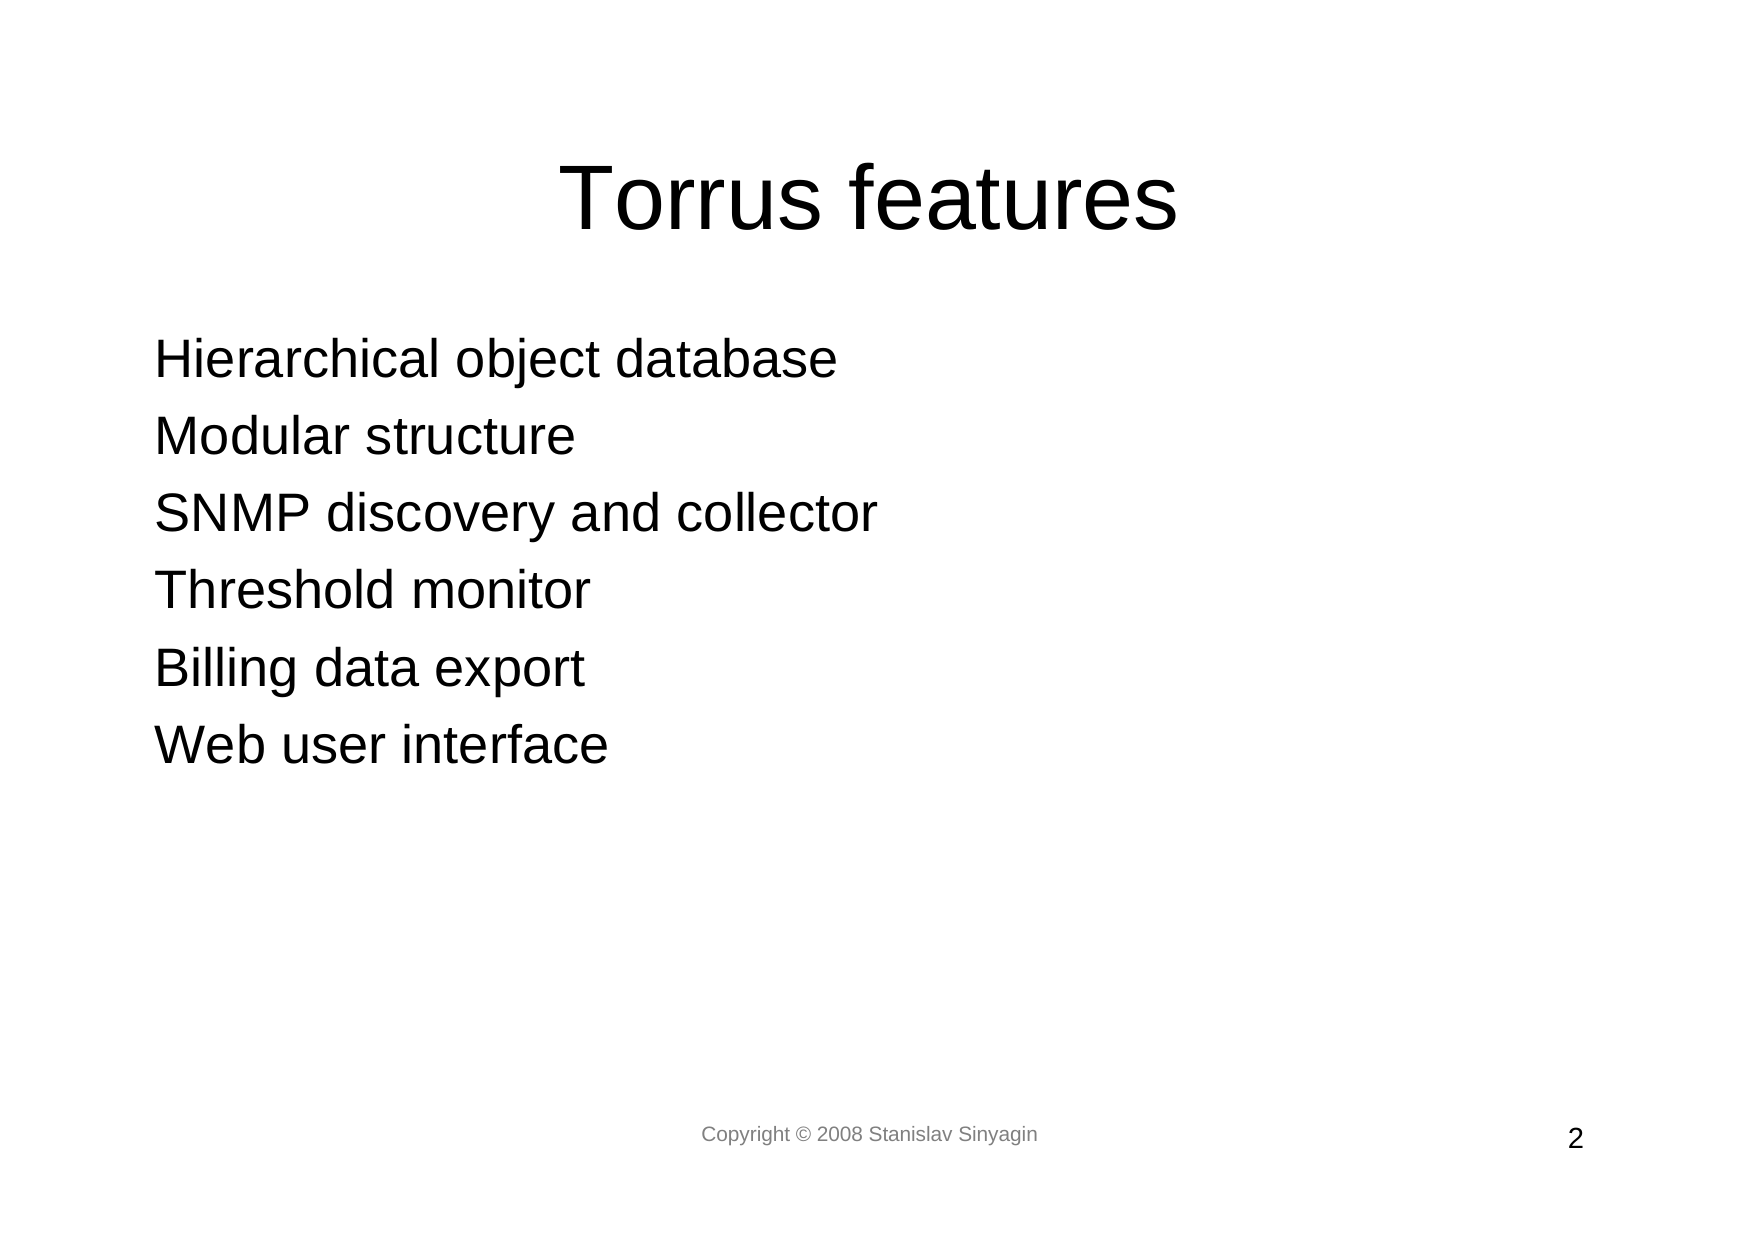

# Torrus features
Hierarchical object database
Modular structure
SNMP discovery and collector
Threshold monitor
Billing data export
Web user interface
Copyright © 2008 Stanislav Sinyagin
2